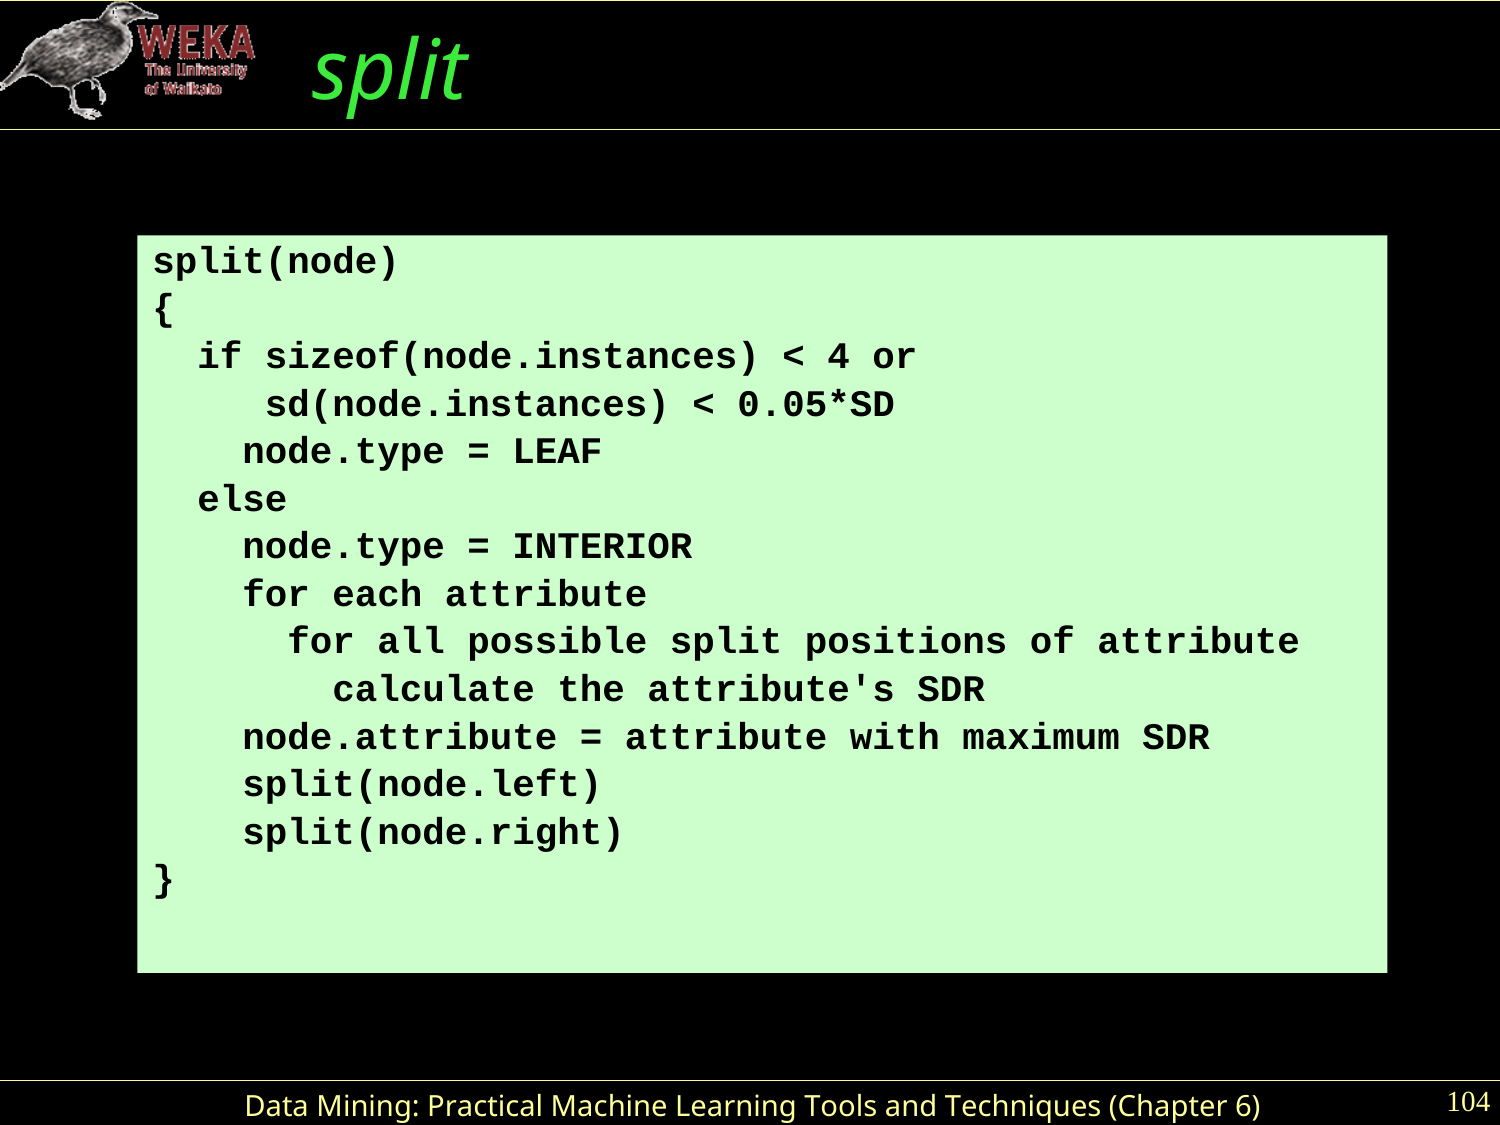

# split
split(node)
{
 if sizeof(node.instances) < 4 or
 sd(node.instances) < 0.05*SD
 node.type = LEAF
 else
 node.type = INTERIOR
 for each attribute
 for all possible split positions of attribute
 calculate the attribute's SDR
 node.attribute = attribute with maximum SDR
 split(node.left)
 split(node.right)
}
Data Mining: Practical Machine Learning Tools and Techniques (Chapter 6)
104